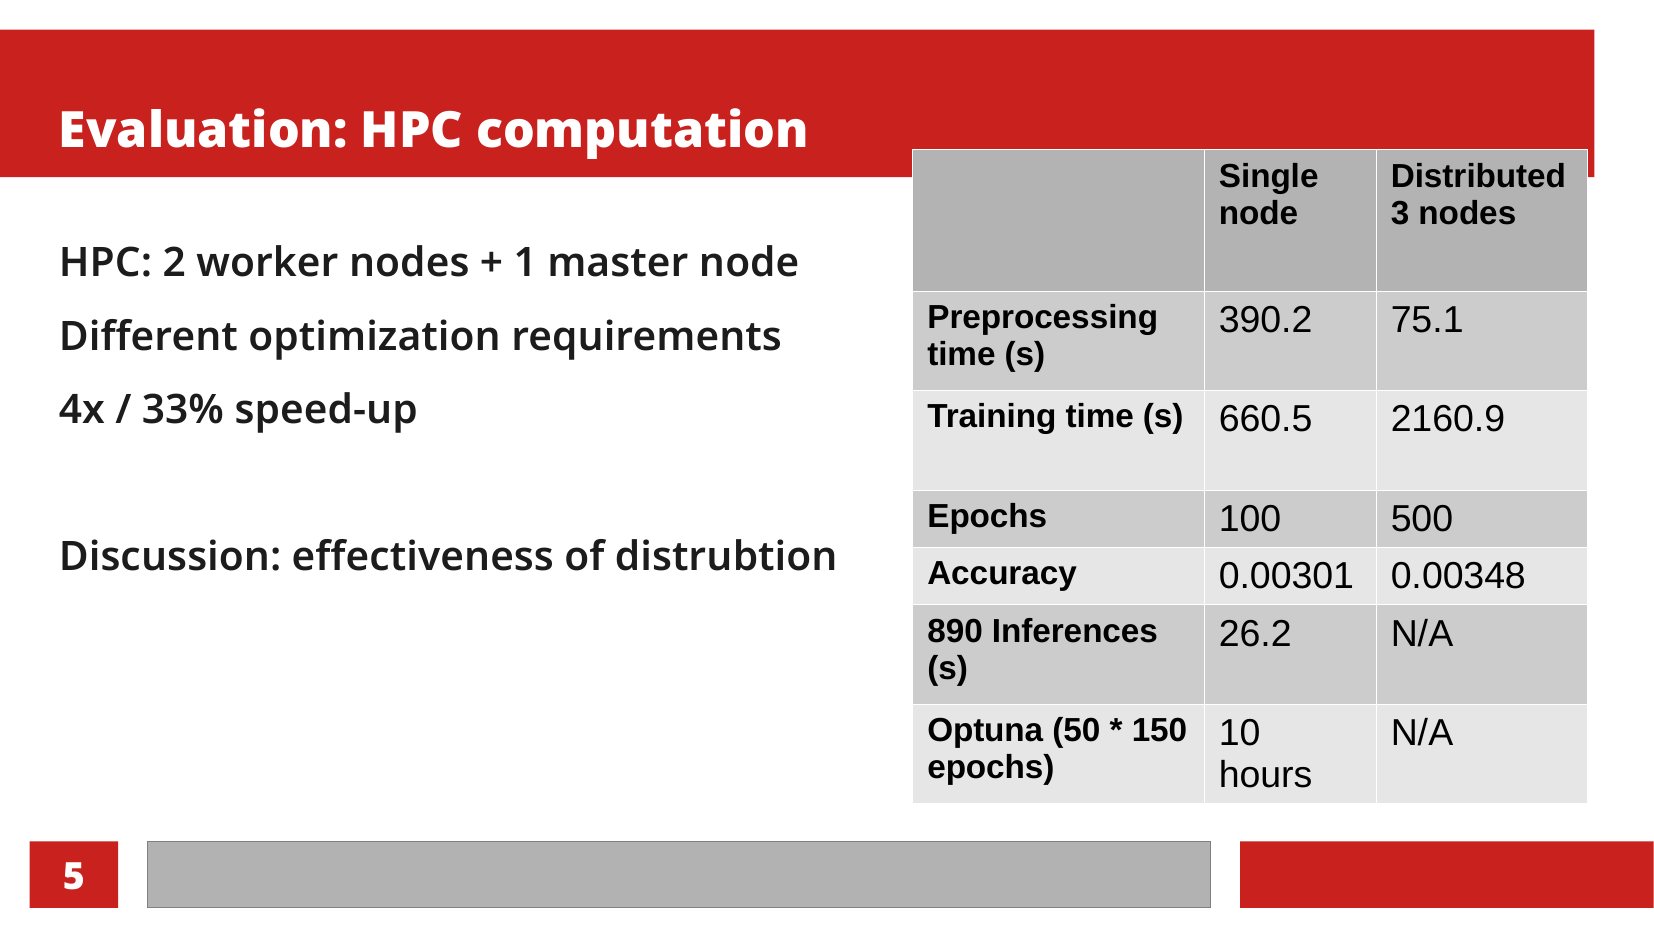

# Evaluation: HPC computation
| | Single node | Distributed 3 nodes |
| --- | --- | --- |
| Preprocessing time (s) | 390.2 | 75.1 |
| Training time (s) | 660.5 | 2160.9 |
| Epochs | 100 | 500 |
| Accuracy | 0.00301 | 0.00348 |
| 890 Inferences (s) | 26.2 | N/A |
| Optuna (50 \* 150 epochs) | 10 hours | N/A |
HPC: 2 worker nodes + 1 master node
Different optimization requirements
4x / 33% speed-up
Discussion: effectiveness of distrubtion
5